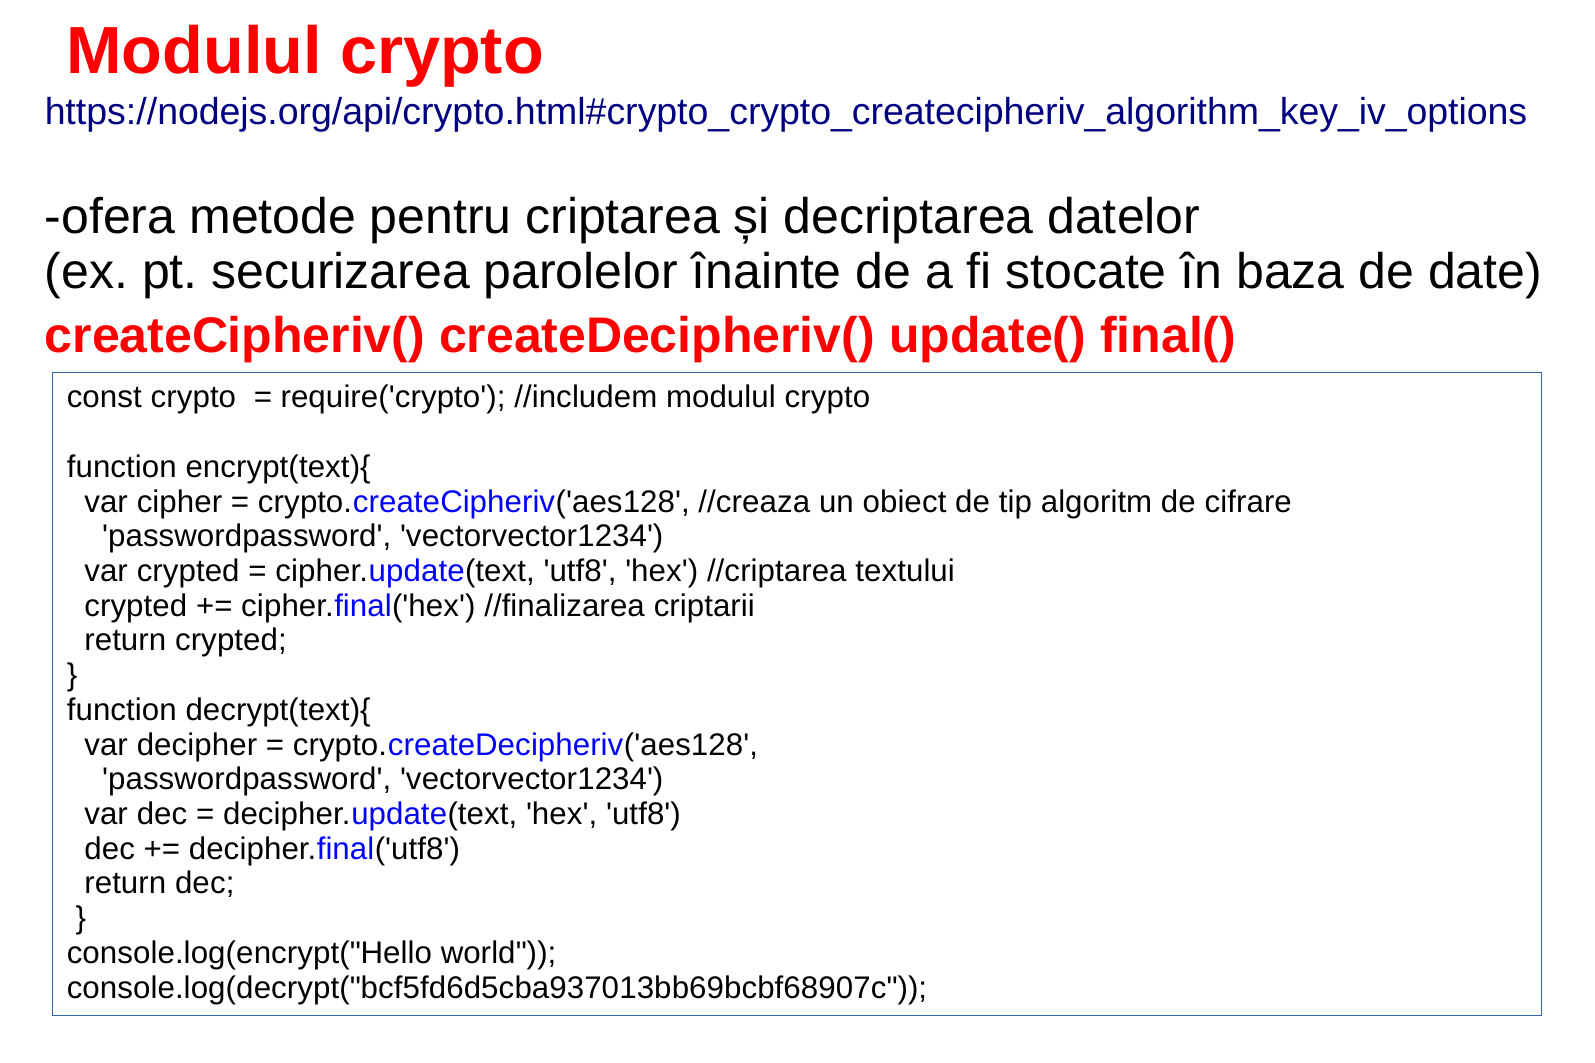

Modulul crypto
https://nodejs.org/api/crypto.html#crypto_crypto_createcipheriv_algorithm_key_iv_options
-ofera metode pentru criptarea și decriptarea datelor
(ex. pt. securizarea parolelor înainte de a fi stocate în baza de date)
createCipheriv() createDecipheriv() update() final()
const crypto = require('crypto'); //includem modulul crypto
function encrypt(text){
 var cipher = crypto.createCipheriv('aes128', //creaza un obiect de tip algoritm de cifrare
 'passwordpassword', 'vectorvector1234')
 var crypted = cipher.update(text, 'utf8', 'hex') //criptarea textului
 crypted += cipher.final('hex') //finalizarea criptarii
 return crypted;
}
function decrypt(text){
 var decipher = crypto.createDecipheriv('aes128',
 'passwordpassword', 'vectorvector1234')
 var dec = decipher.update(text, 'hex', 'utf8')
 dec += decipher.final('utf8')
 return dec;
 }
console.log(encrypt("Hello world"));
console.log(decrypt("bcf5fd6d5cba937013bb69bcbf68907c"));